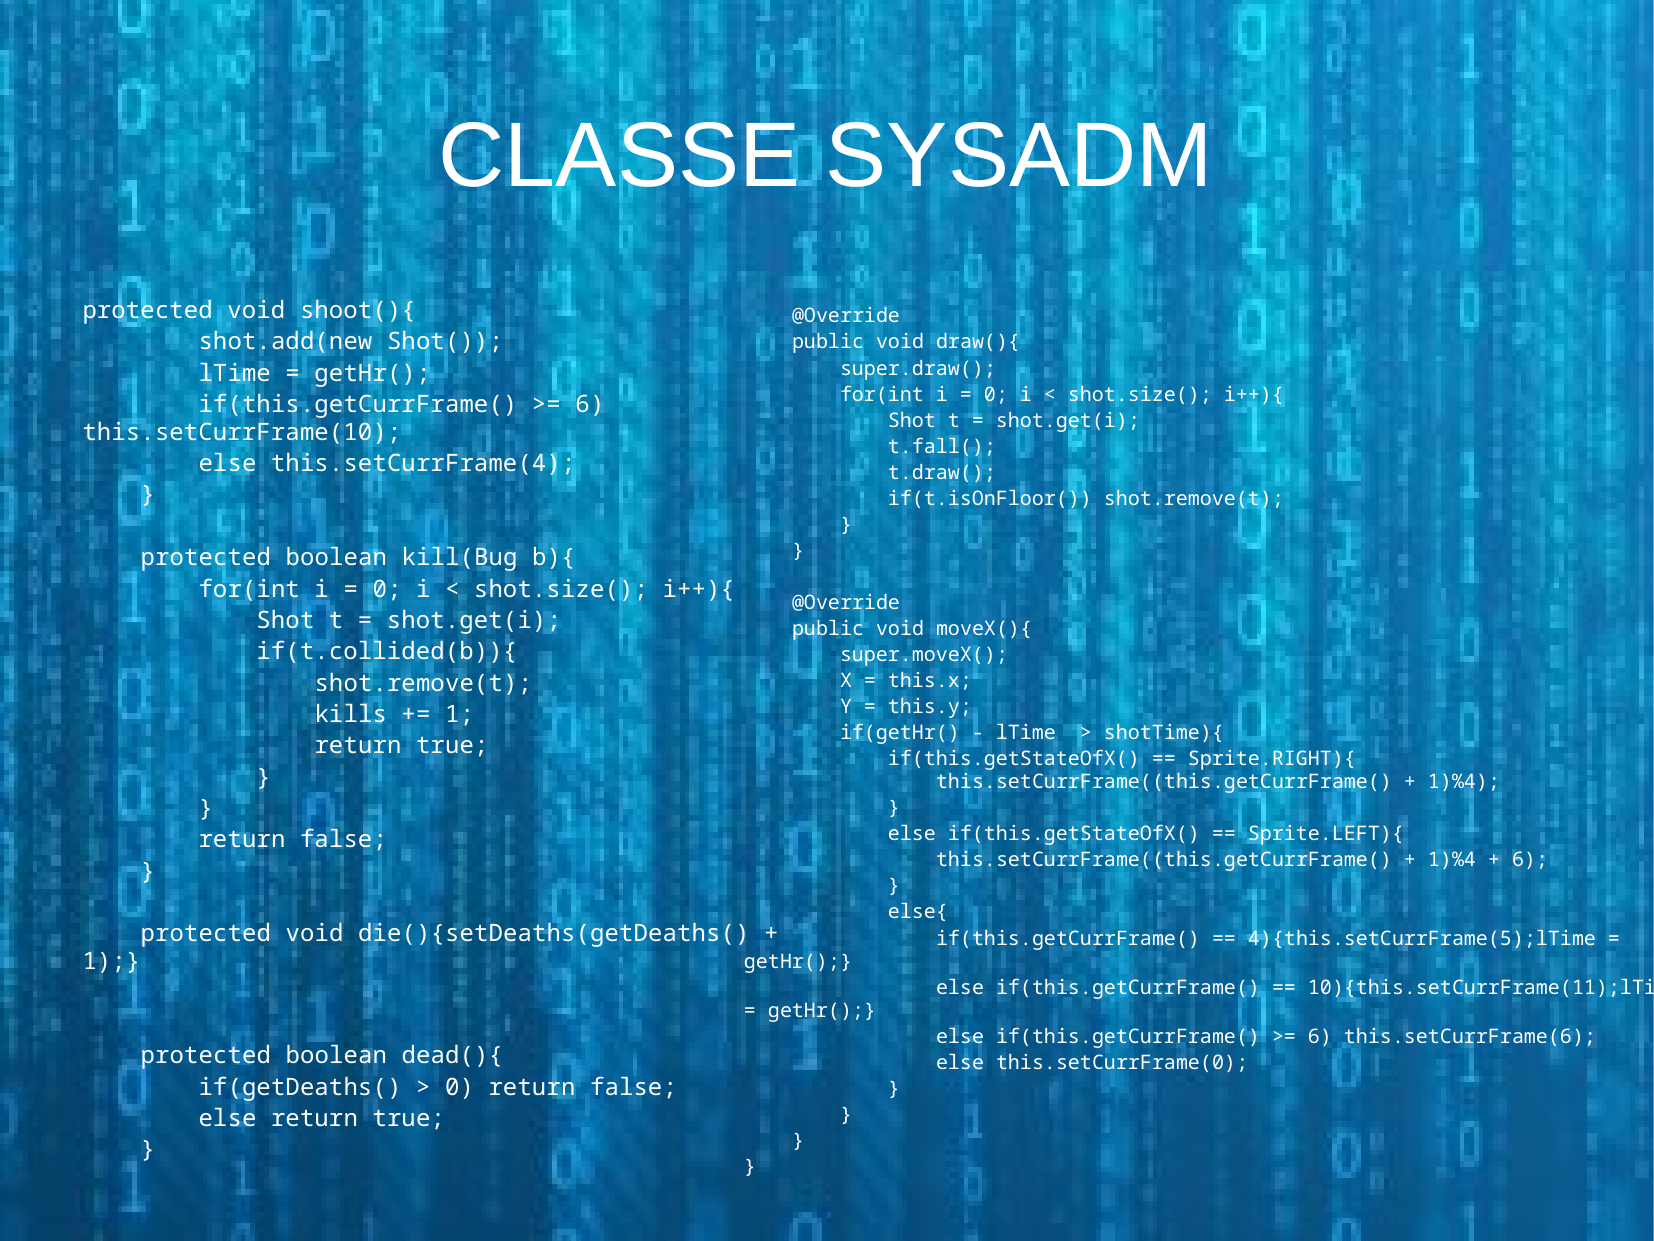

# CLASSE SYSADM
 @Override
 public void draw(){
 super.draw();
 for(int i = 0; i < shot.size(); i++){
 Shot t = shot.get(i);
 t.fall();
 t.draw();
 if(t.isOnFloor()) shot.remove(t);
 }
 }
 @Override
 public void moveX(){
 super.moveX();
 X = this.x;
 Y = this.y;
 if(getHr() - lTime > shotTime){
 if(this.getStateOfX() == Sprite.RIGHT){
 this.setCurrFrame((this.getCurrFrame() + 1)%4);
 }
 else if(this.getStateOfX() == Sprite.LEFT){
 this.setCurrFrame((this.getCurrFrame() + 1)%4 + 6);
 }
 else{
 if(this.getCurrFrame() == 4){this.setCurrFrame(5);lTime = getHr();}
 else if(this.getCurrFrame() == 10){this.setCurrFrame(11);lTime = getHr();}
 else if(this.getCurrFrame() >= 6) this.setCurrFrame(6);
 else this.setCurrFrame(0);
 }
 }
 }
}
protected void shoot(){
 shot.add(new Shot());
 lTime = getHr();
 if(this.getCurrFrame() >= 6) this.setCurrFrame(10);
 else this.setCurrFrame(4);
 }
 protected boolean kill(Bug b){
 for(int i = 0; i < shot.size(); i++){
 Shot t = shot.get(i);
 if(t.collided(b)){
 shot.remove(t);
 kills += 1;
 return true;
 }
 }
 return false;
 }
 protected void die(){setDeaths(getDeaths() + 1);}
 protected boolean dead(){
 if(getDeaths() > 0) return false;
 else return true;
 }